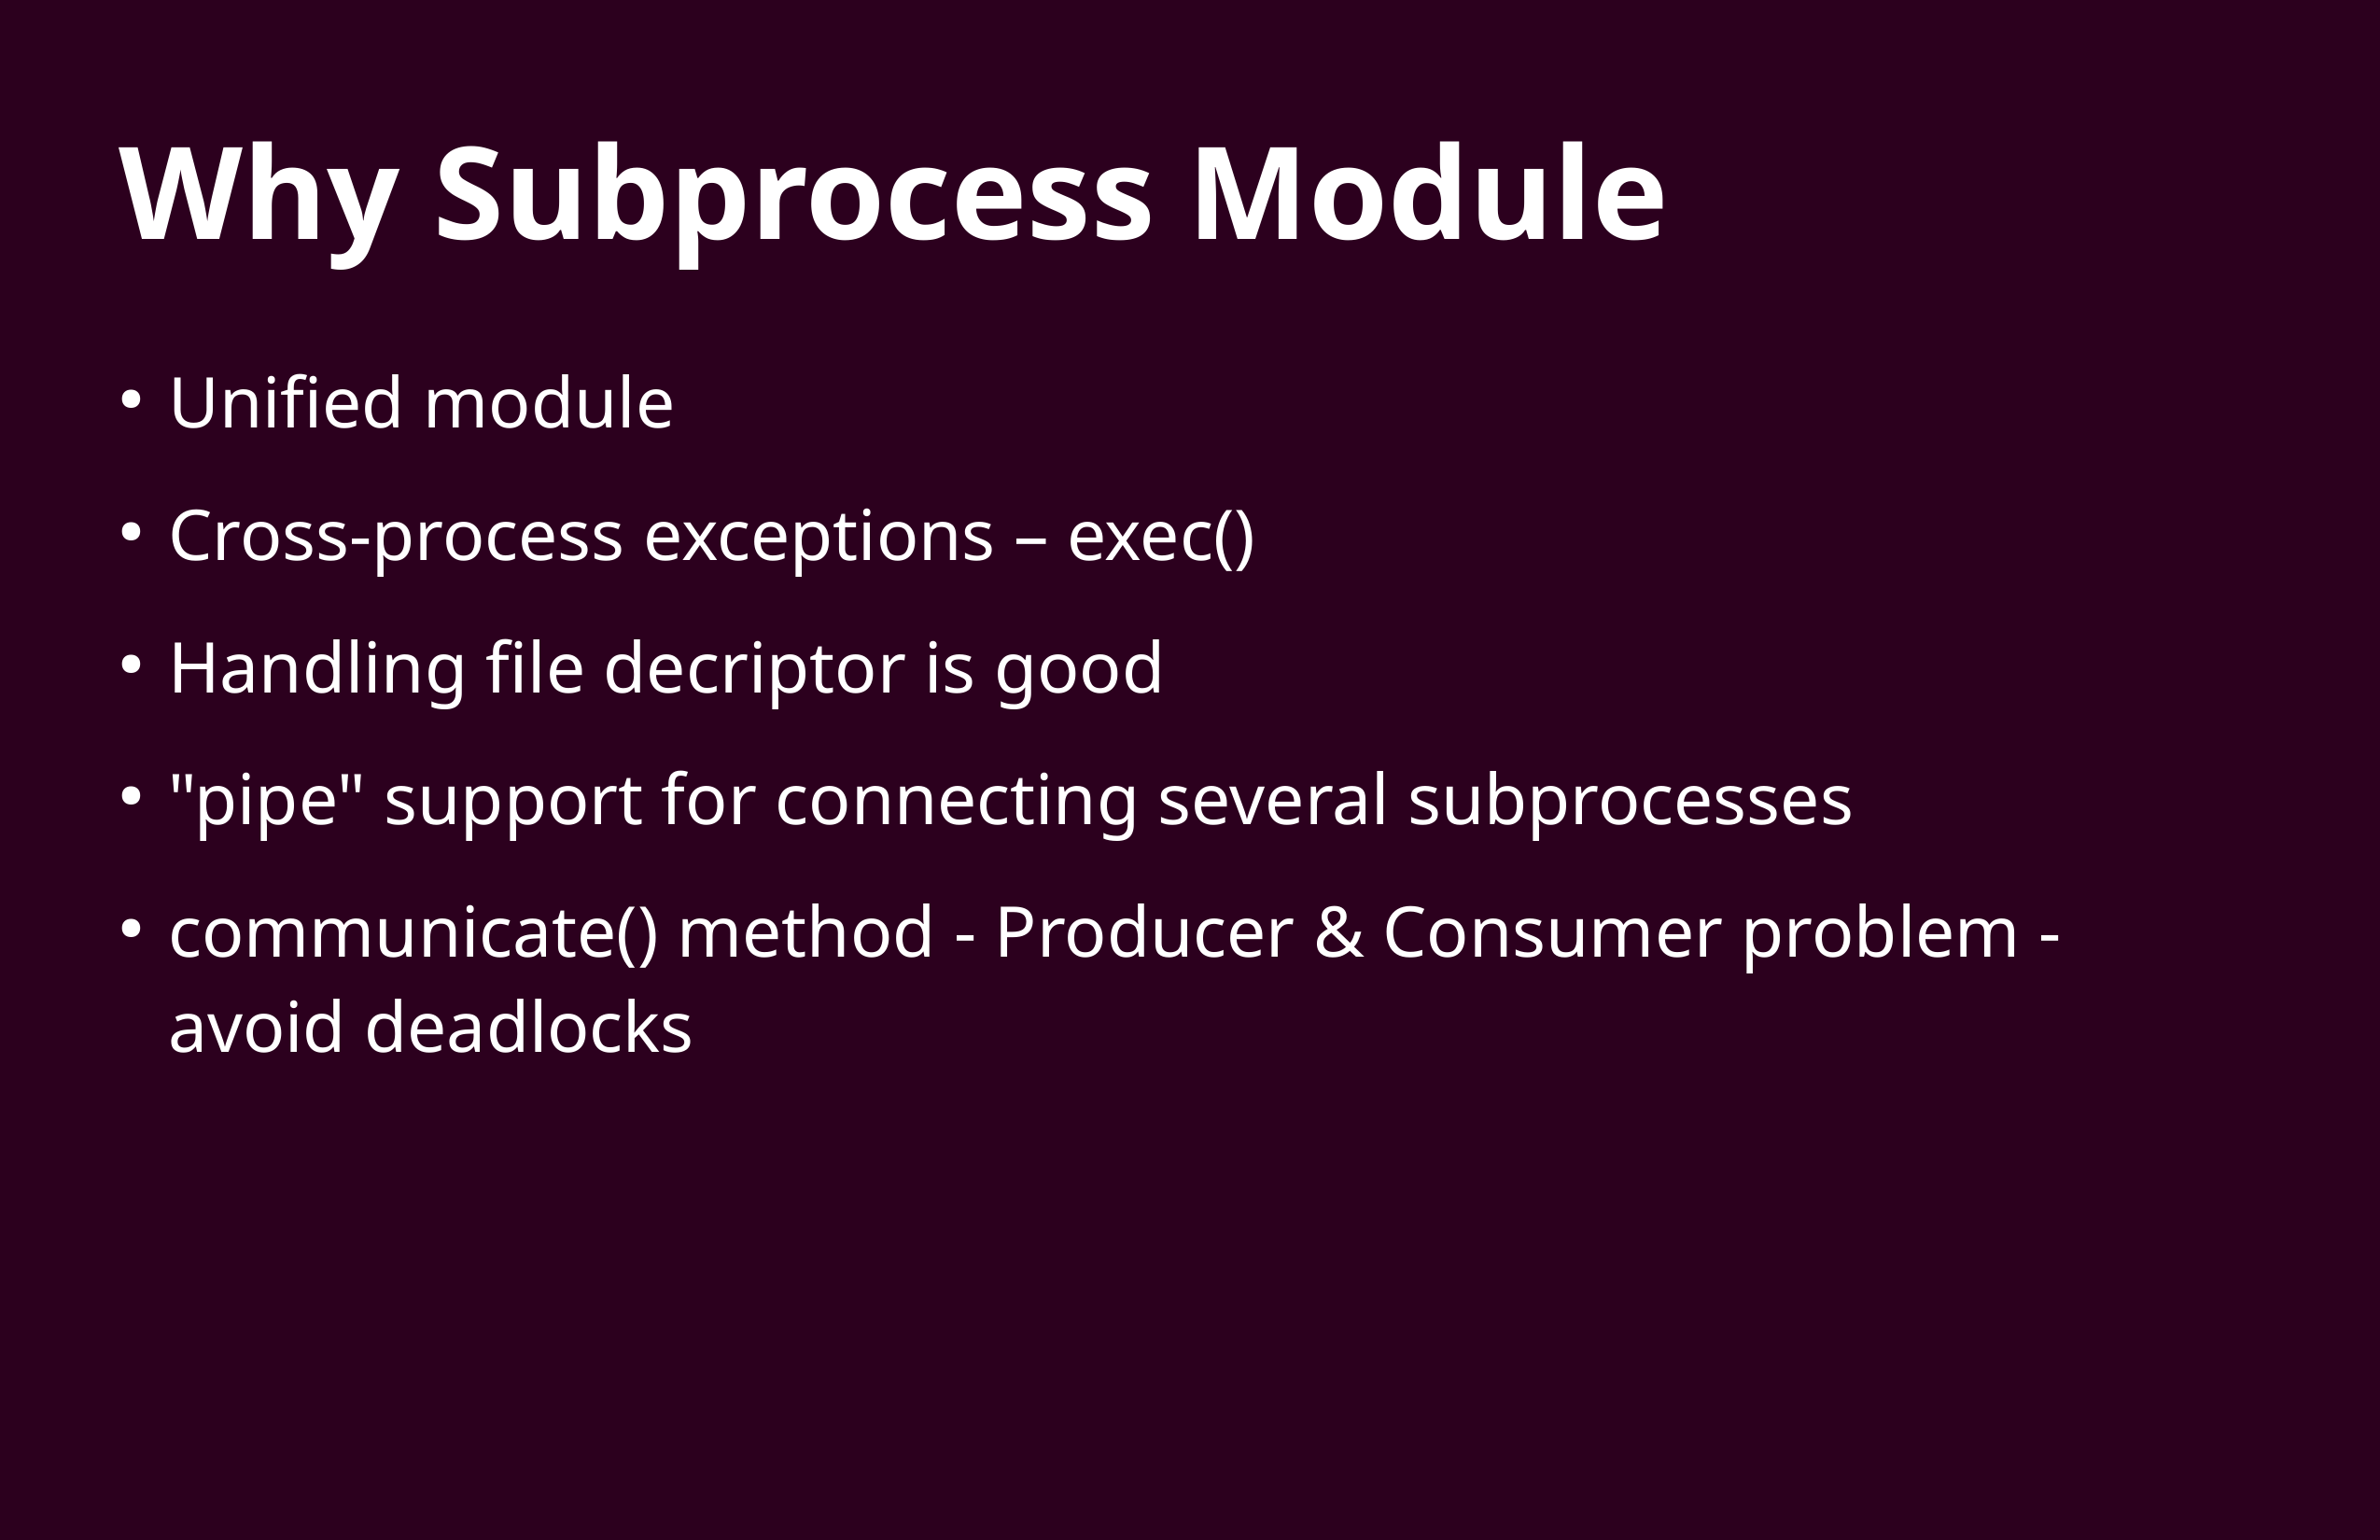

# Why Subprocess Module
Unified module
Cross-process exceptions – exec()
Handling file decriptor is good
"pipe" support for connecting several subprocesses
communicate() method - Producer & Consumer problem - avoid deadlocks